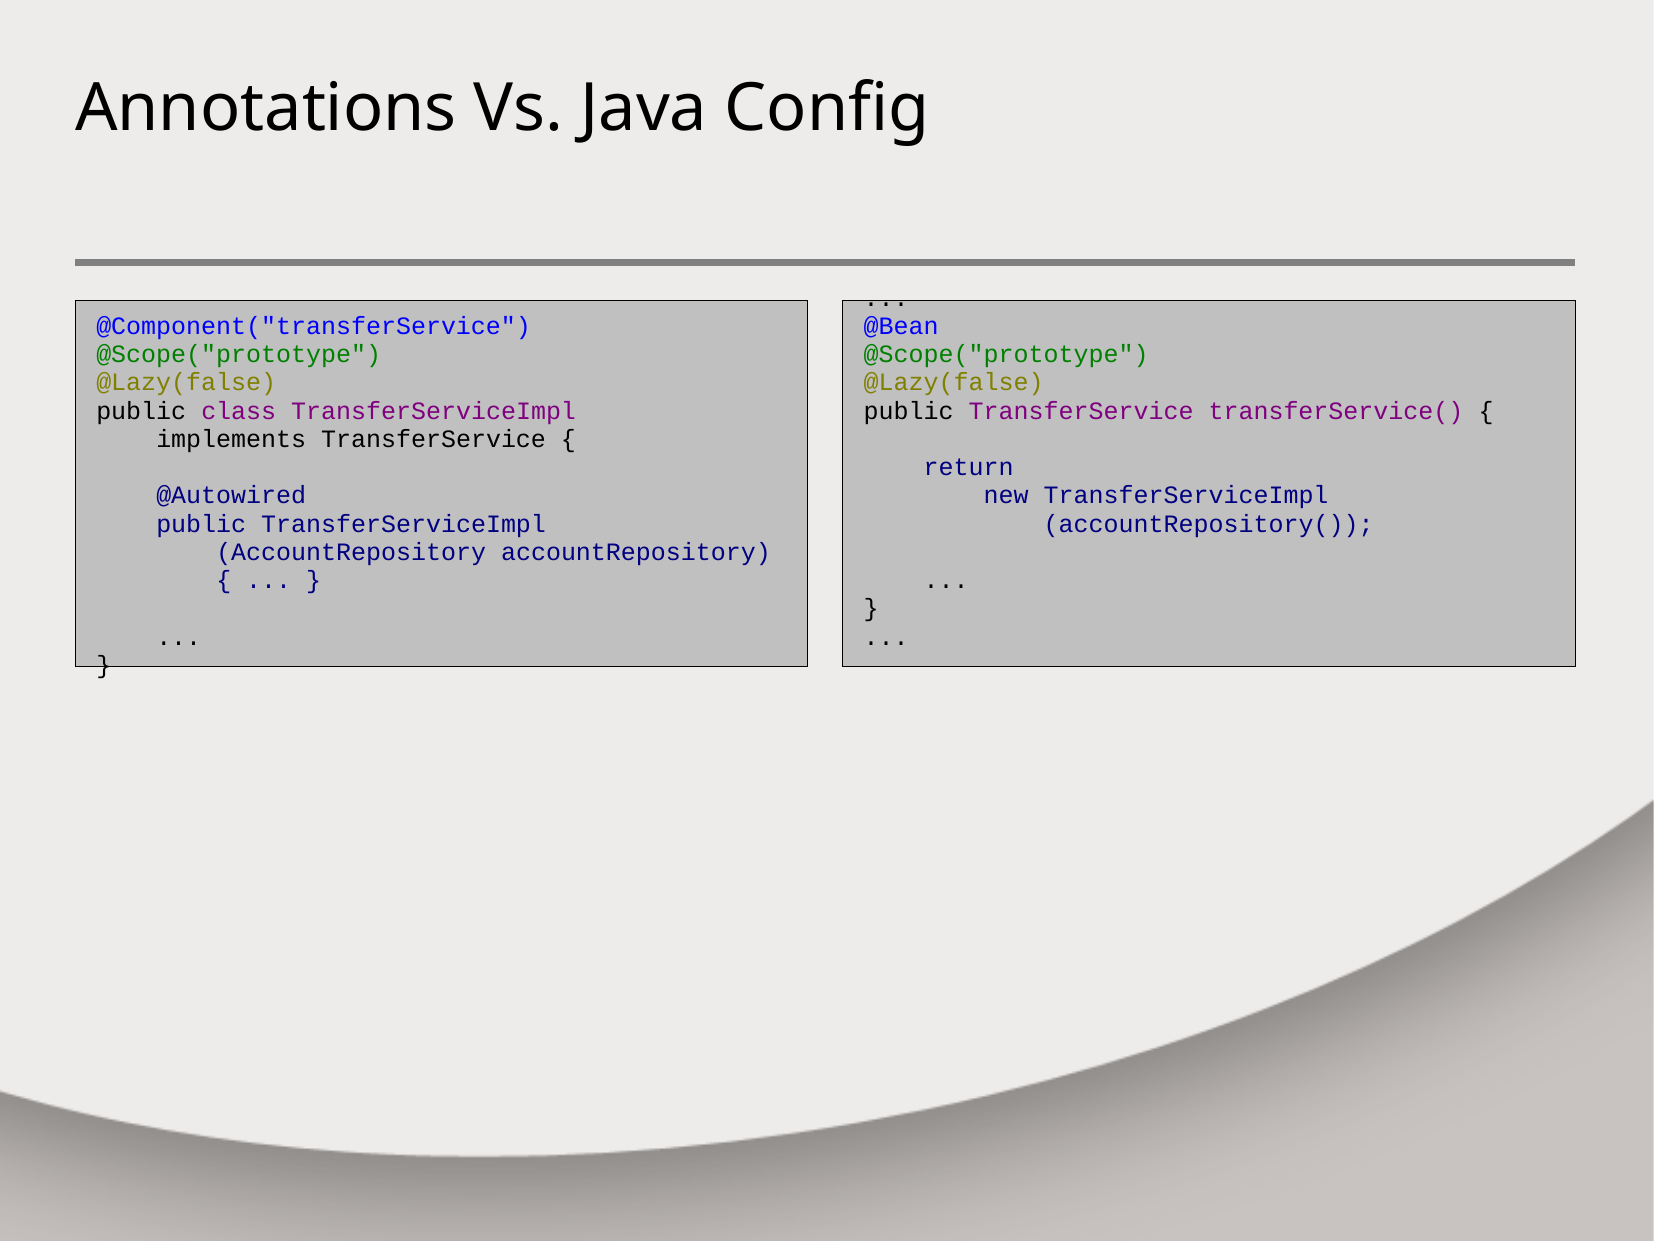

# Annotations Vs. Java Config
@Component("transferService")
@Scope("prototype")
@Lazy(false)
public class TransferServiceImpl
 implements TransferService {
 @Autowired
 public TransferServiceImpl
 (AccountRepository accountRepository)
 { ... }
 ...
}
...
@Bean
@Scope("prototype")
@Lazy(false)
public TransferService transferService() {
 return
 new TransferServiceImpl
 (accountRepository());
 ...
}
...